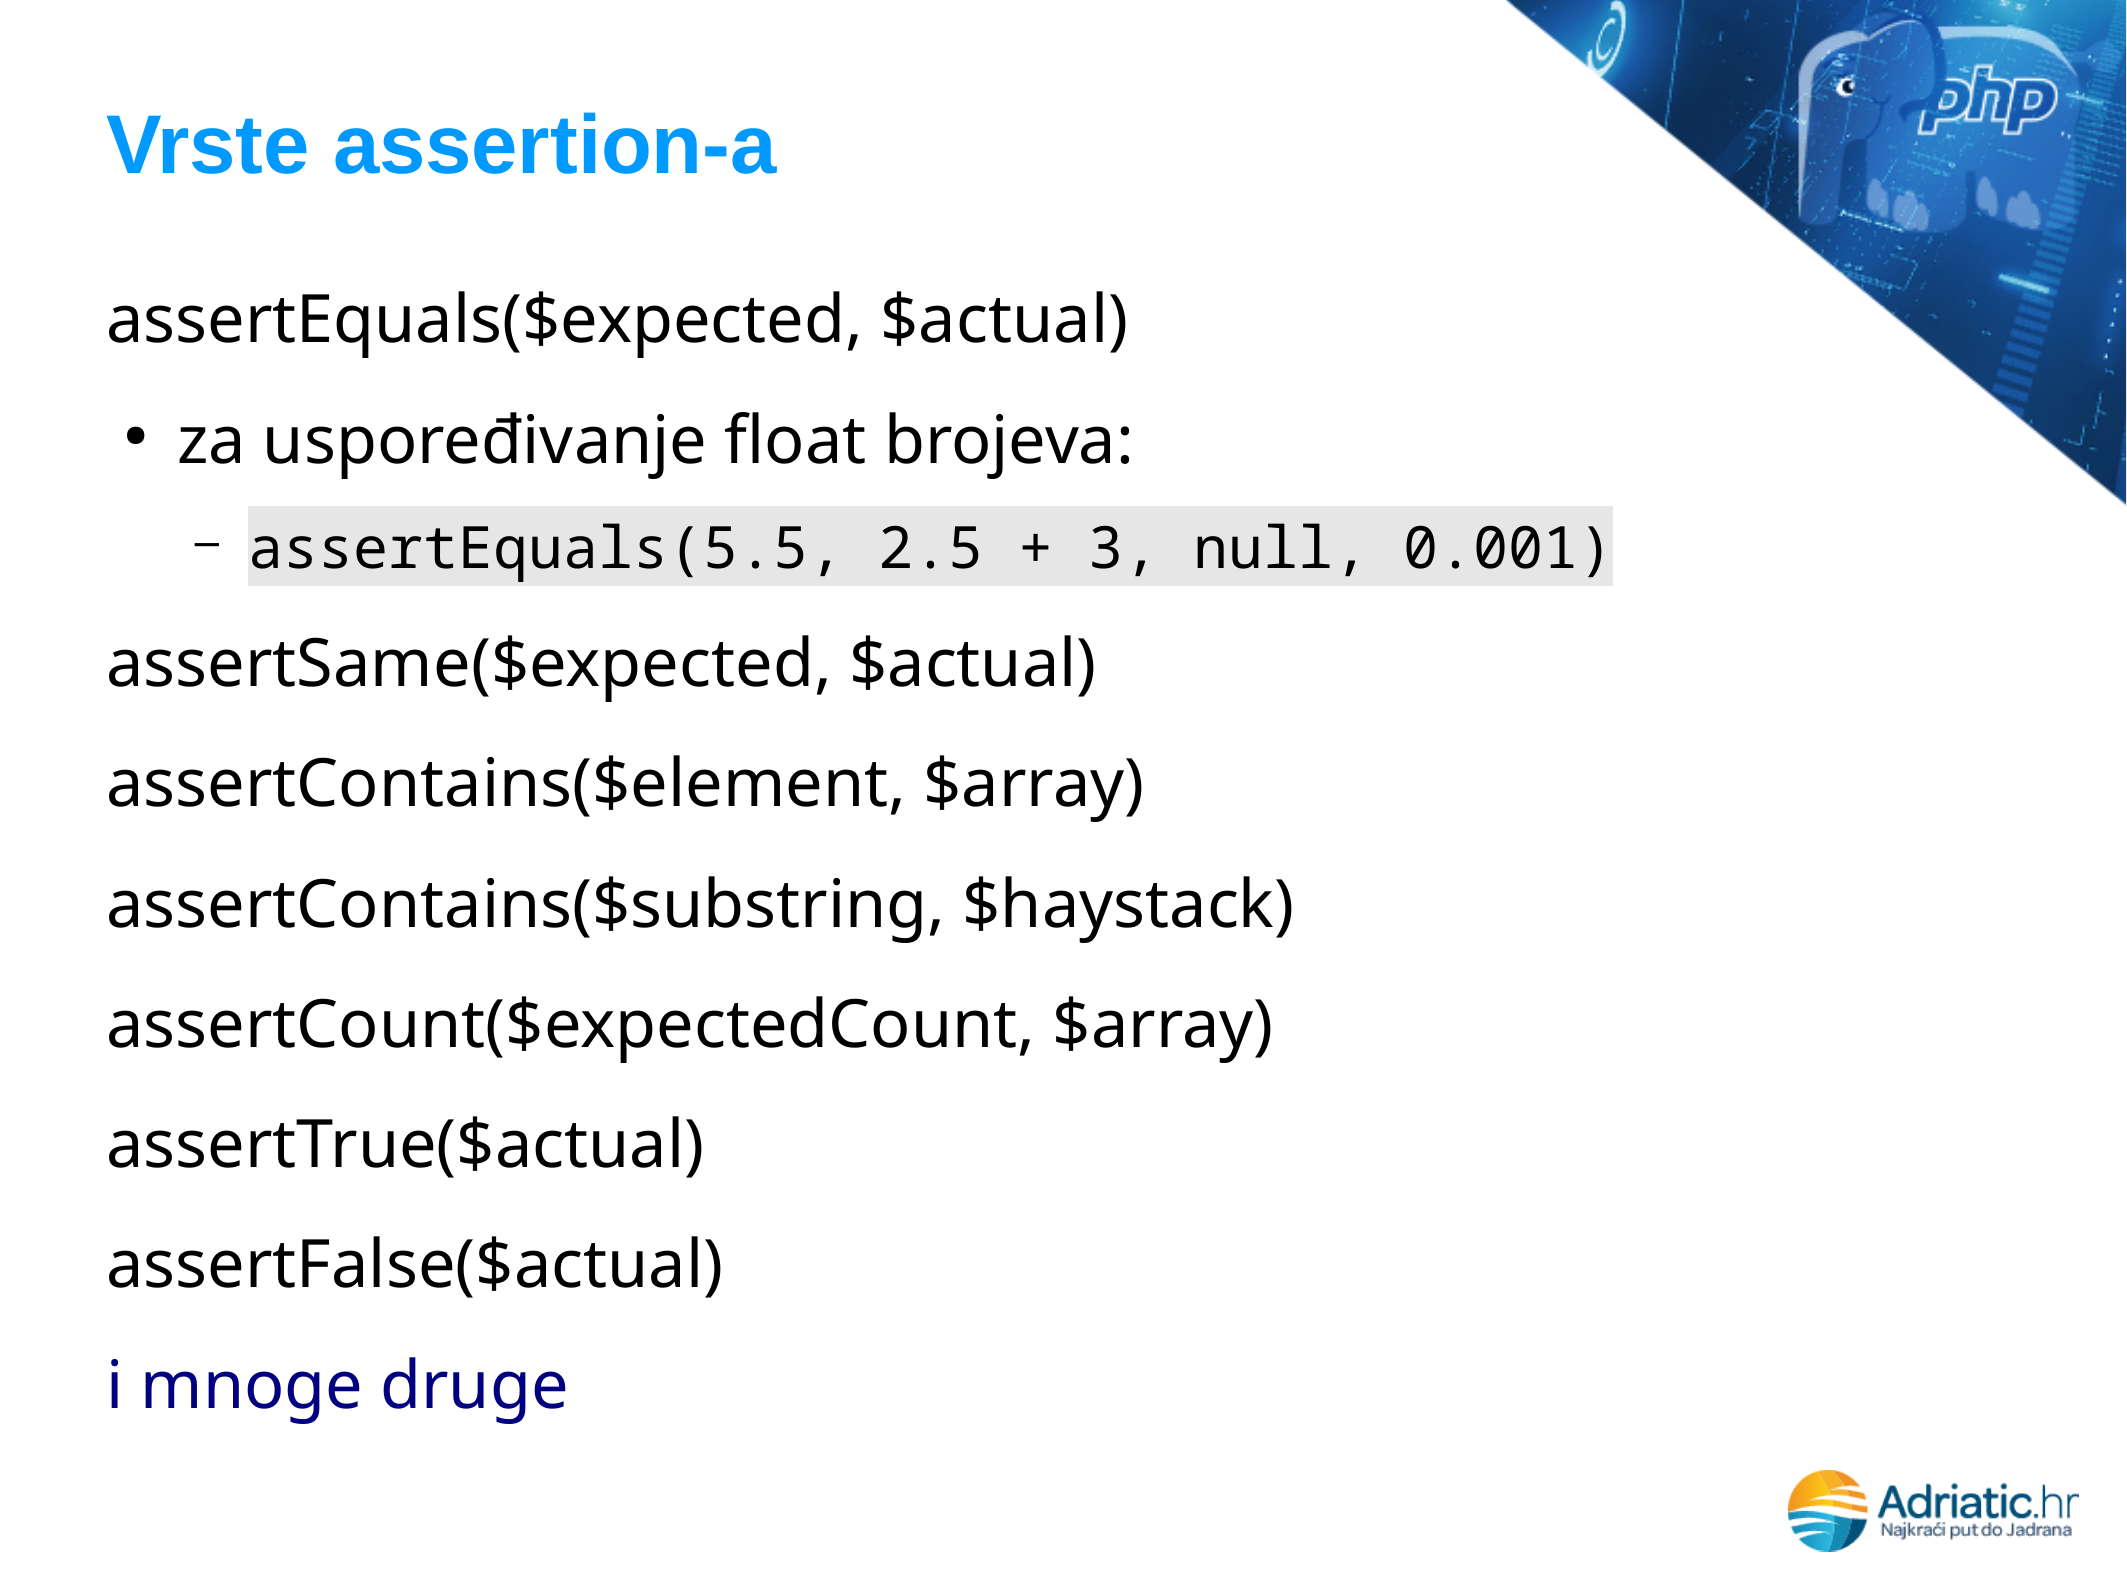

# Vrste assertion-a
assertEquals($expected, $actual)
za uspoređivanje float brojeva:
assertEquals(5.5, 2.5 + 3, null, 0.001)
assertSame($expected, $actual)
assertContains($element, $array)
assertContains($substring, $haystack)
assertCount($expectedCount, $array)
assertTrue($actual)
assertFalse($actual)
i mnoge druge